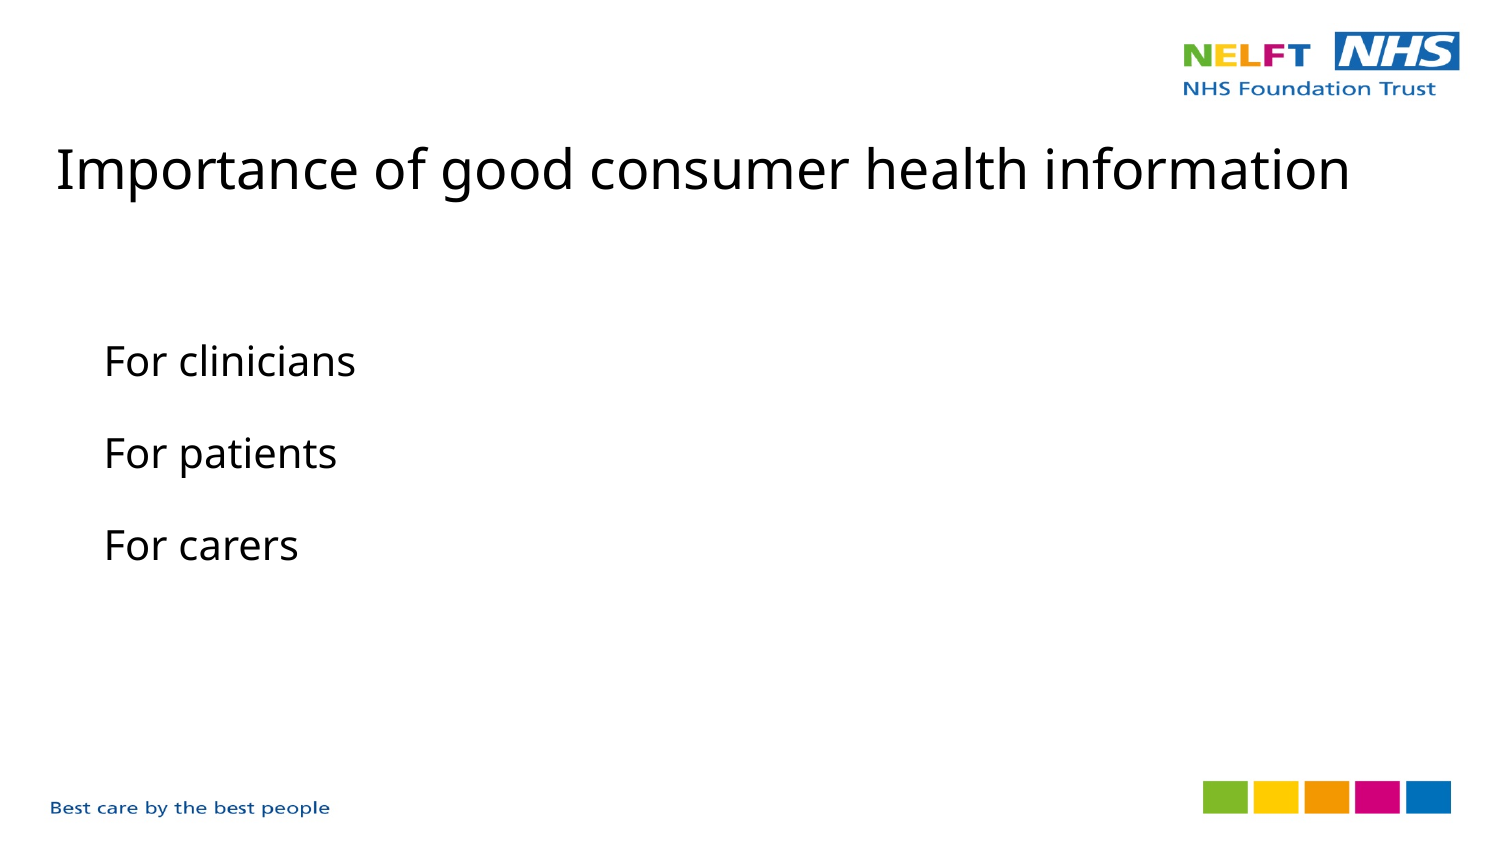

# Importance of good consumer health information
For clinicians
For patients
For carers